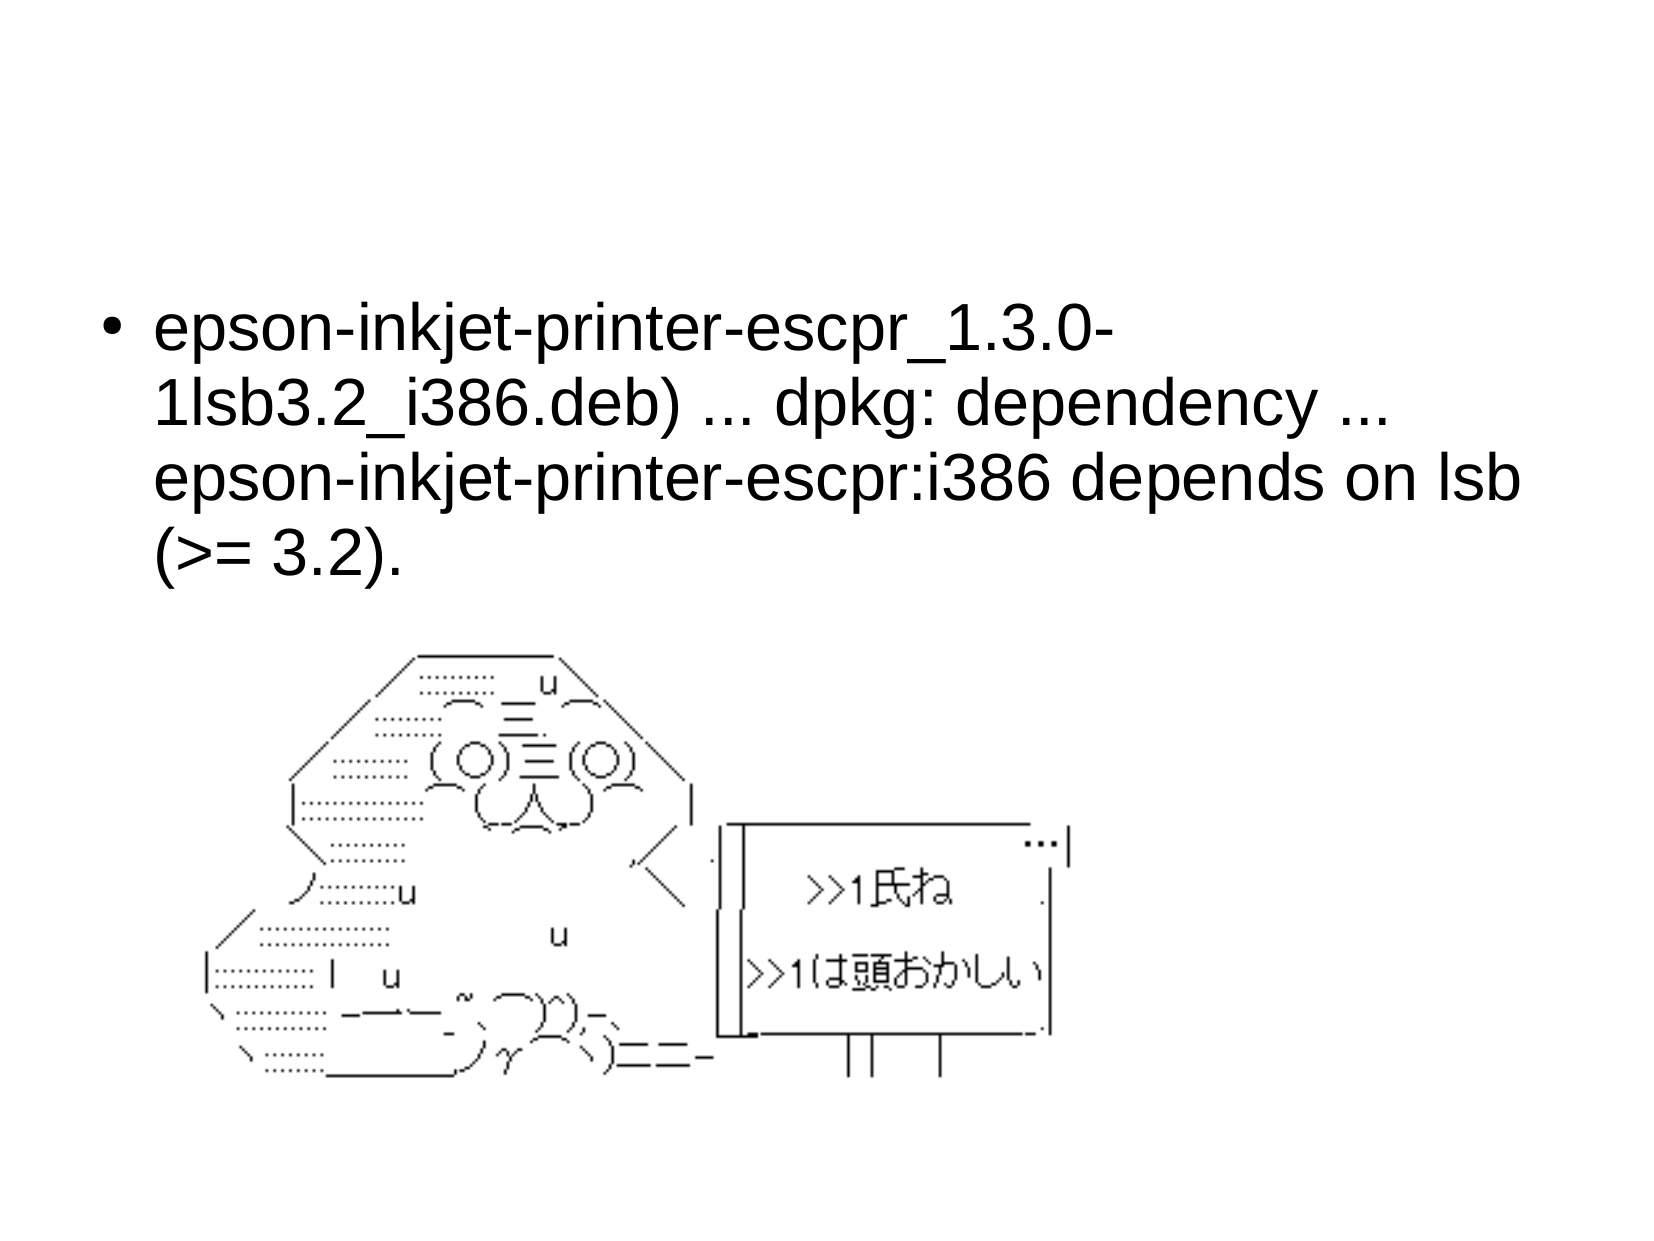

# epson-inkjet-printer-escpr_1.3.0-1lsb3.2_i386.deb) ... dpkg: dependency ... epson-inkjet-printer-escpr:i386 depends on lsb (>= 3.2).